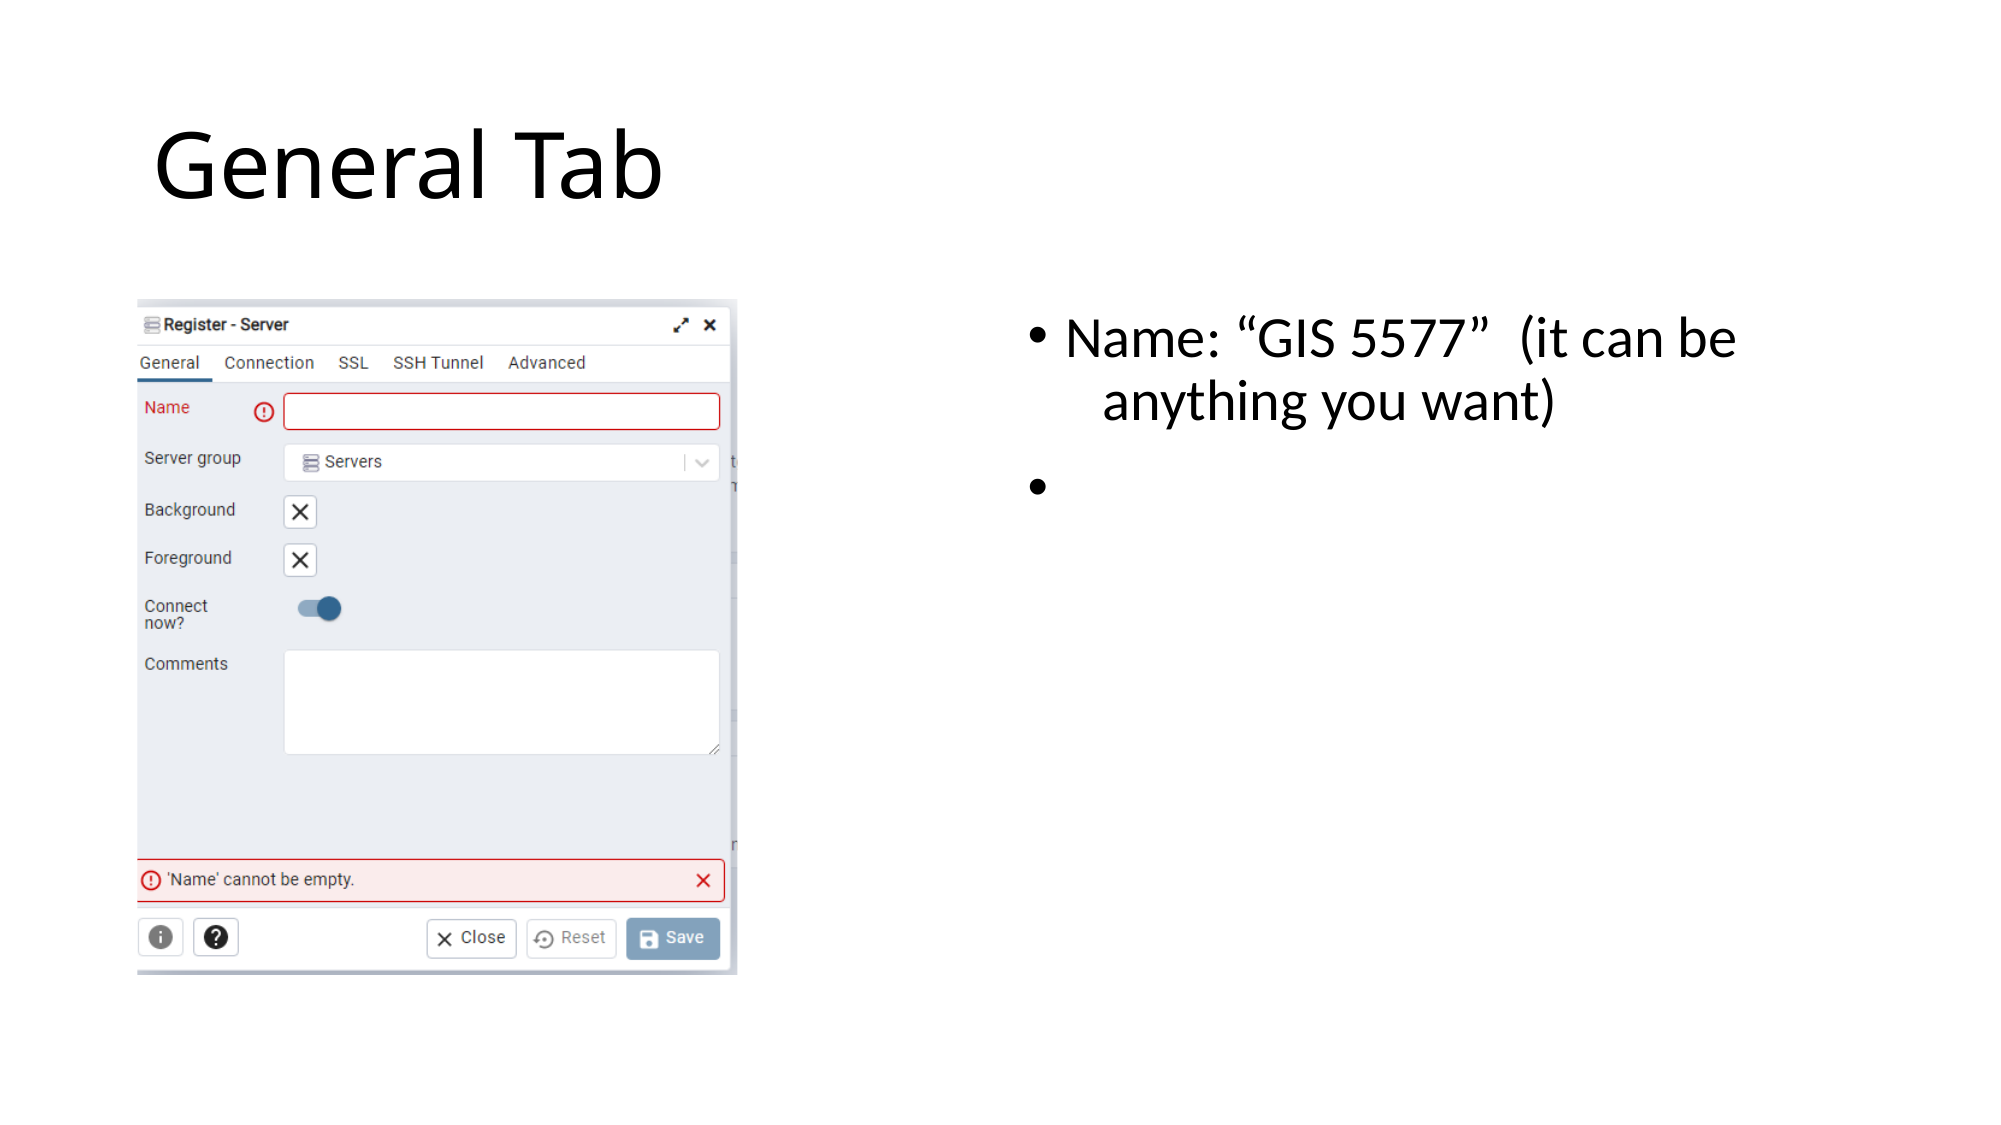

# General Tab
Name: “GIS 5577” (it can be anything you want)